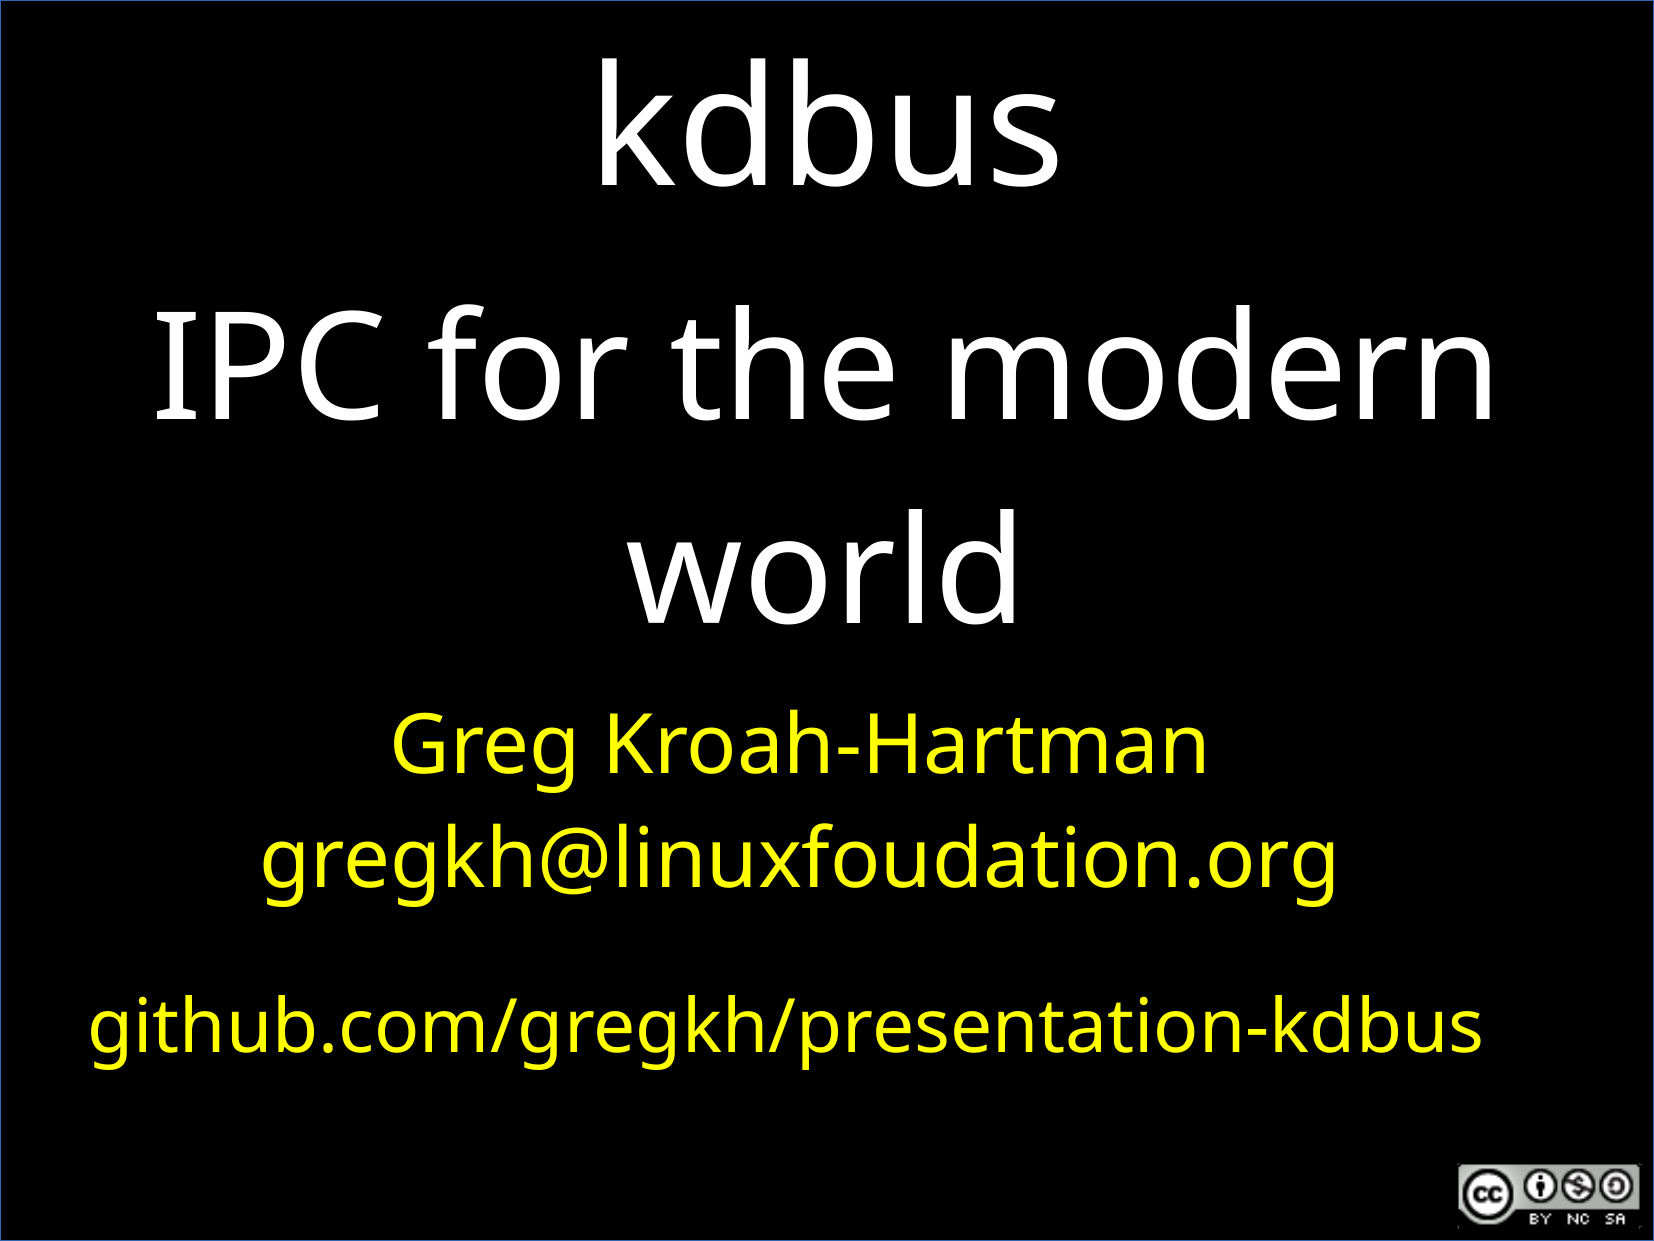

kdbus
IPC for the modern world
Greg Kroah-Hartman
gregkh@linuxfoudation.org
github.com/gregkh/presentation-kdbus